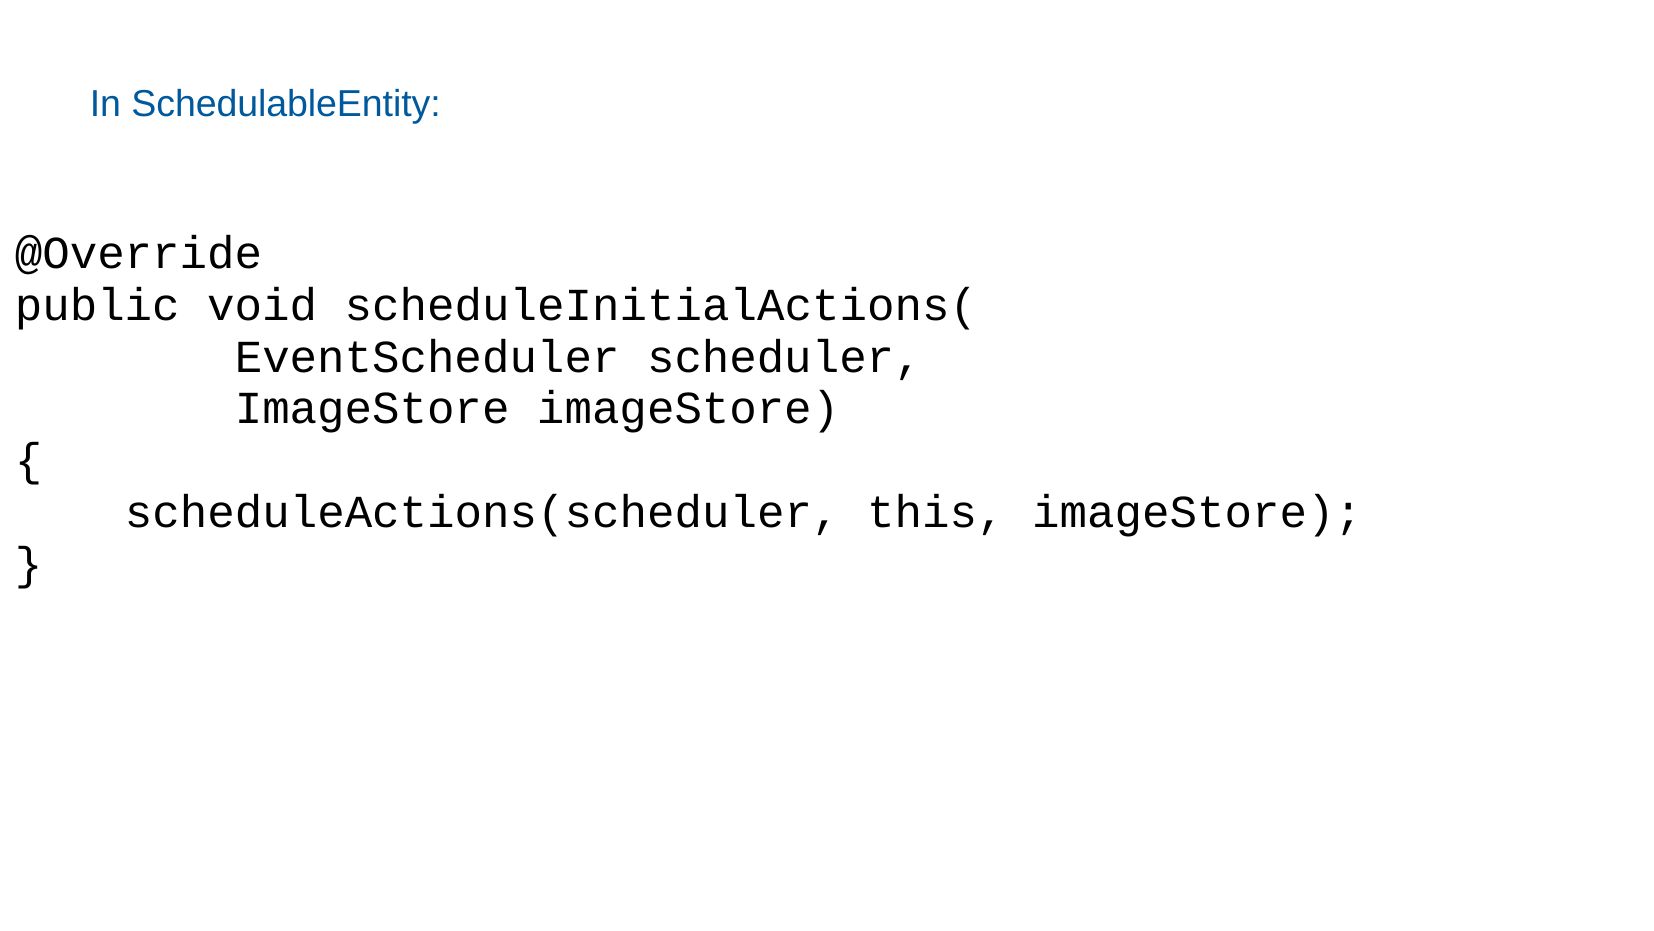

In SchedulableEntity:
@Override
public void scheduleInitialActions(
 EventScheduler scheduler,
 ImageStore imageStore)
{
 scheduleActions(scheduler, this, imageStore);
}